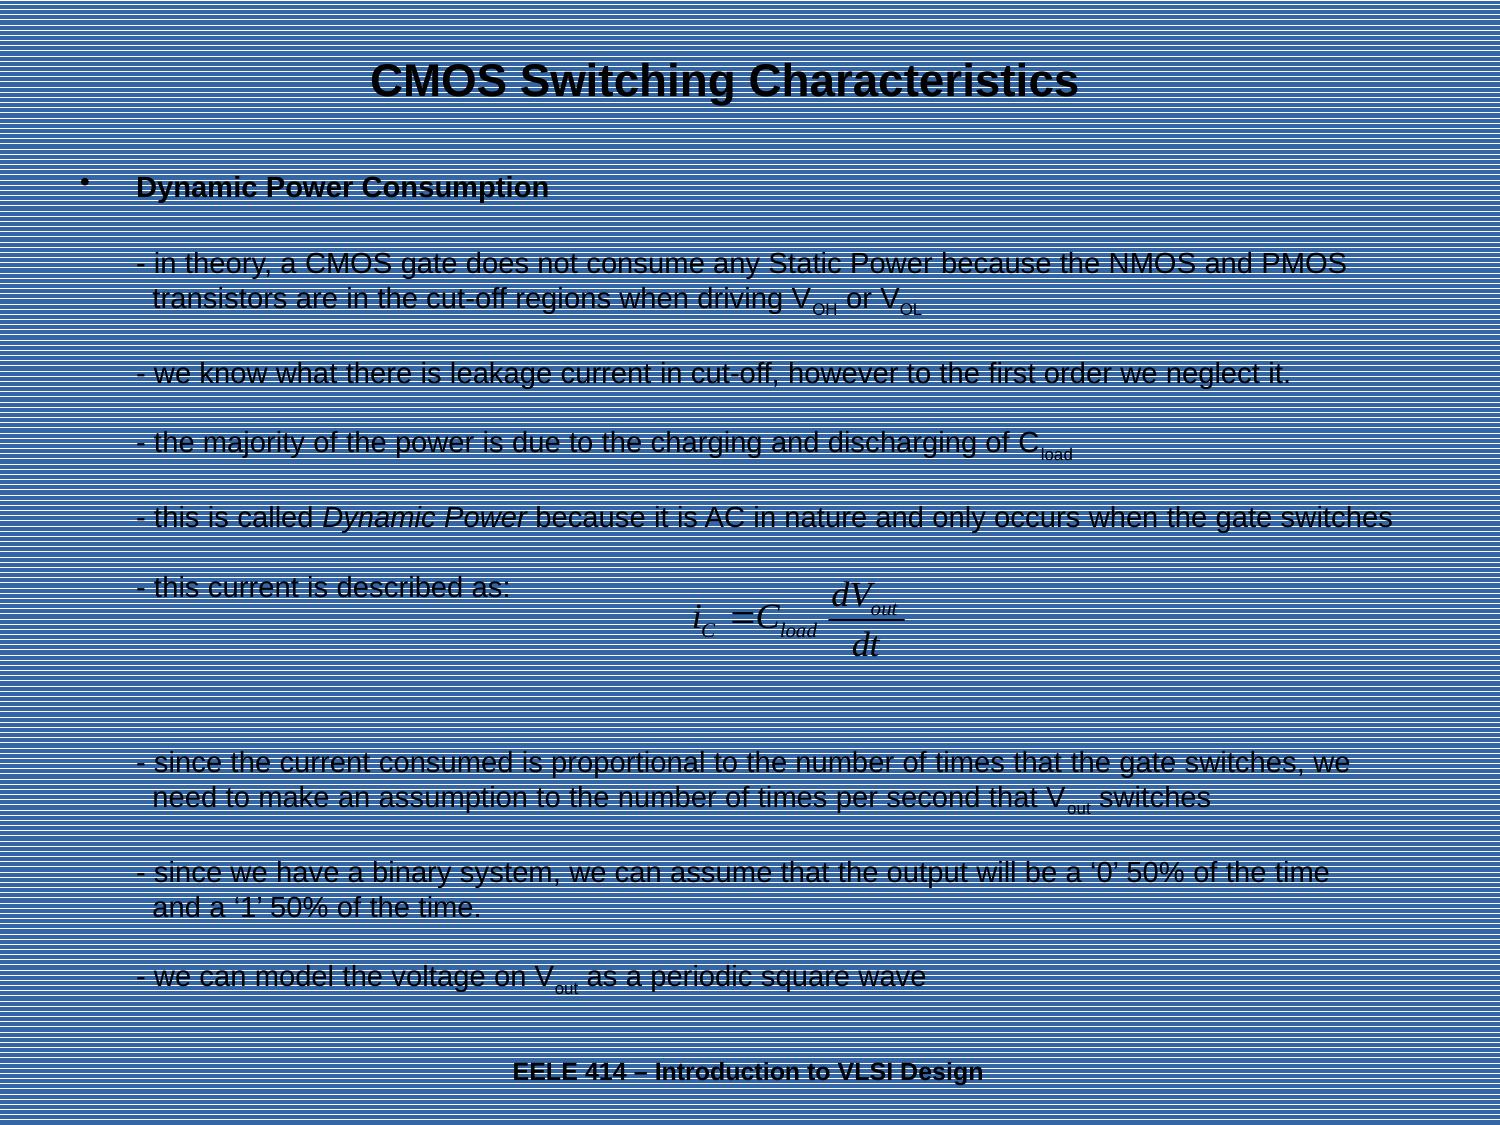

# CMOS Switching Characteristics
Dynamic Power Consumption
	- in theory, a CMOS gate does not consume any Static Power because the NMOS and PMOS
 transistors are in the cut-off regions when driving VOH or VOL
- we know what there is leakage current in cut-off, however to the first order we neglect it.
- the majority of the power is due to the charging and discharging of Cload
- this is called Dynamic Power because it is AC in nature and only occurs when the gate switches
- this current is described as:
- since the current consumed is proportional to the number of times that the gate switches, we
 need to make an assumption to the number of times per second that Vout switches
- since we have a binary system, we can assume that the output will be a ‘0’ 50% of the time
 and a ‘1’ 50% of the time.
- we can model the voltage on Vout as a periodic square wave